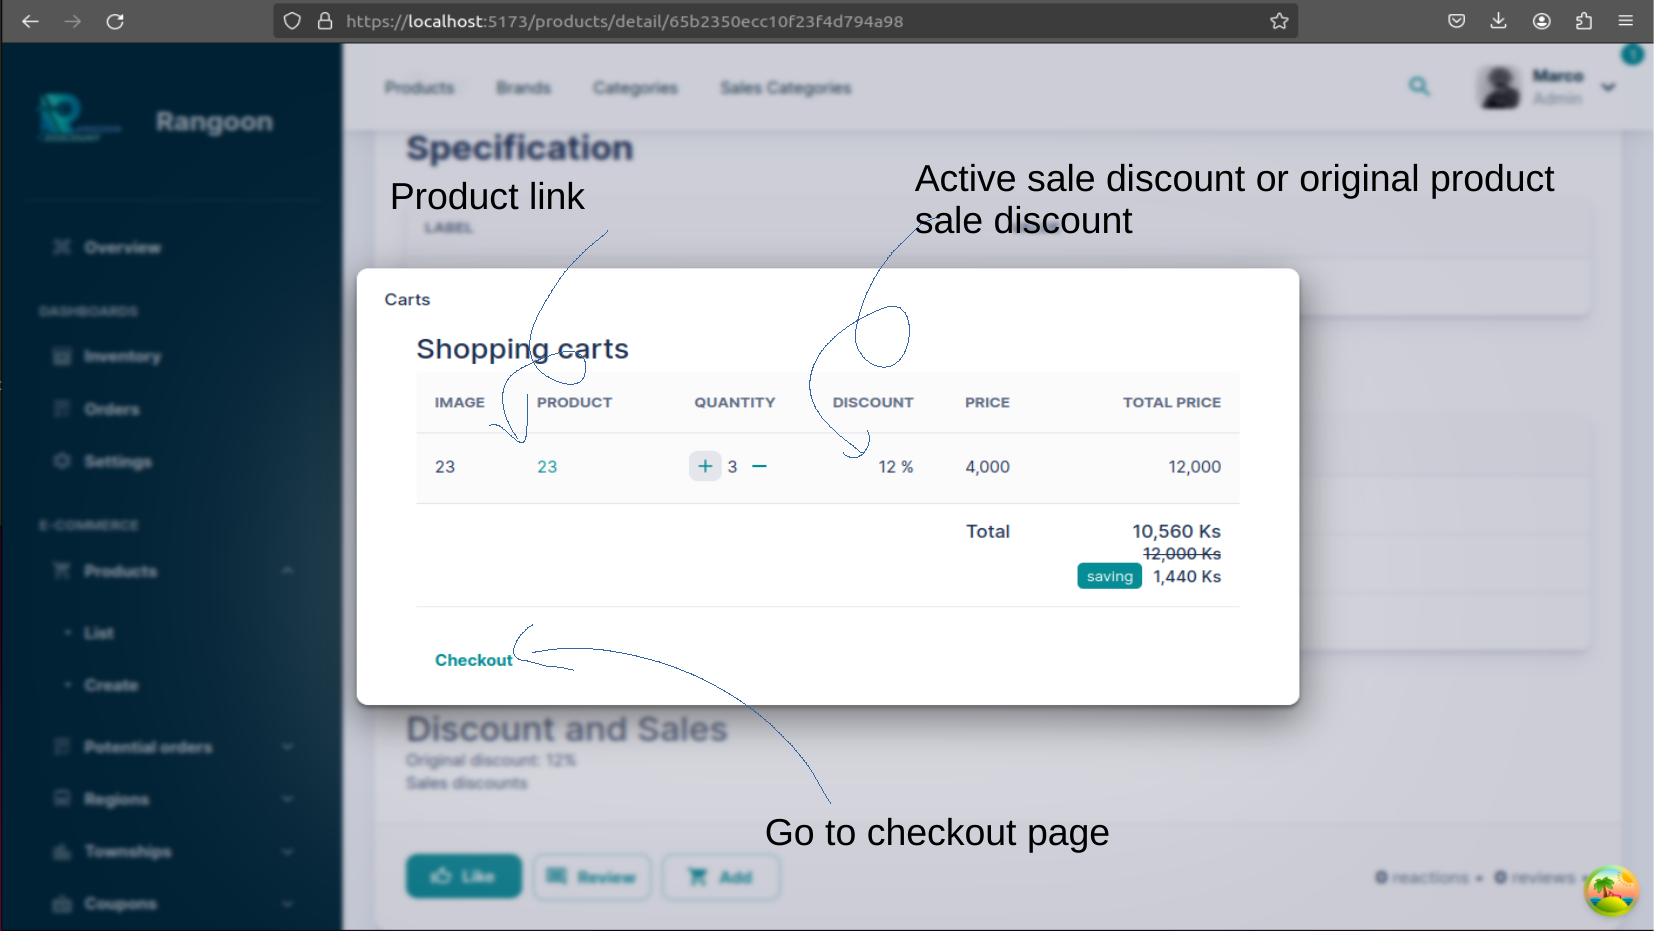

Active sale discount or original product sale discount
Product link
Go to checkout page